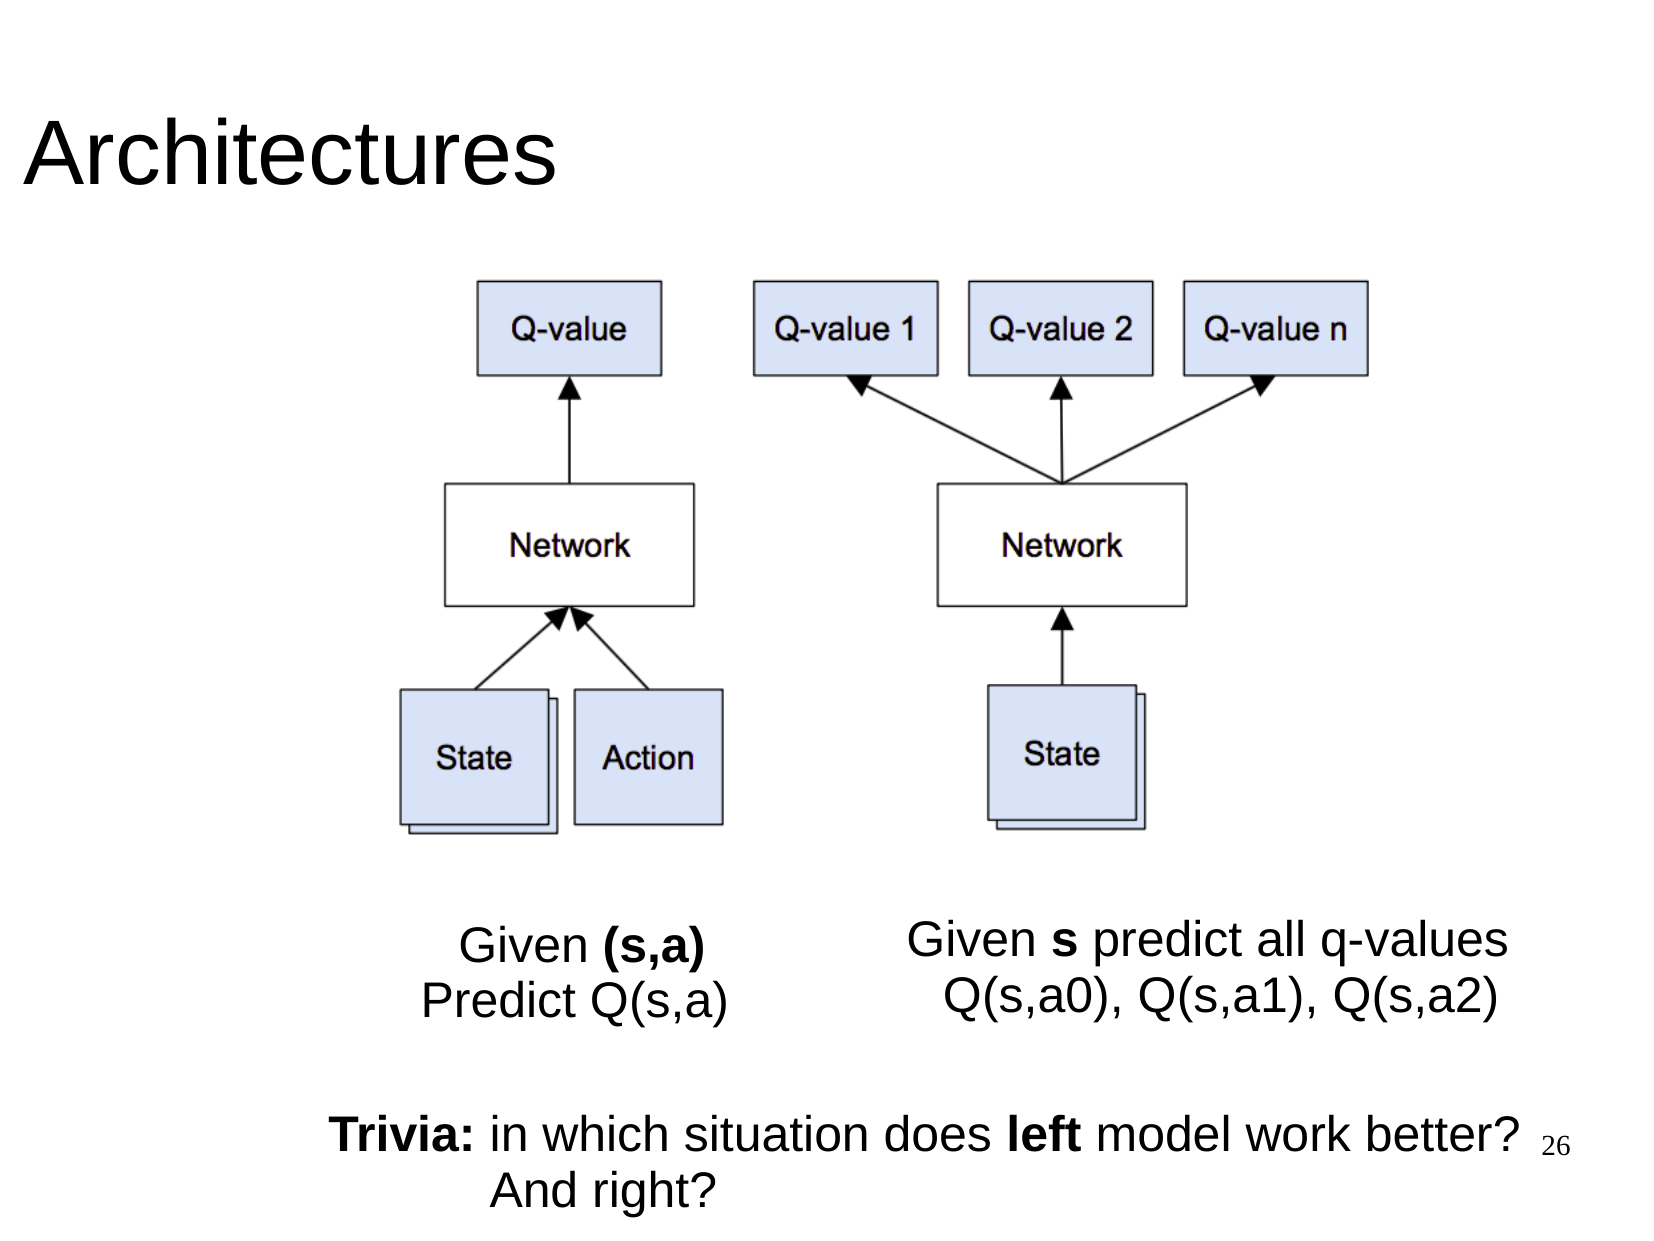

# Architectures
Given s predict all q-values
 Q(s,a0), Q(s,a1), Q(s,a2)
Given (s,a)
Predict Q(s,a)
Trivia: in which situation does left model work better?
		 And right?
26